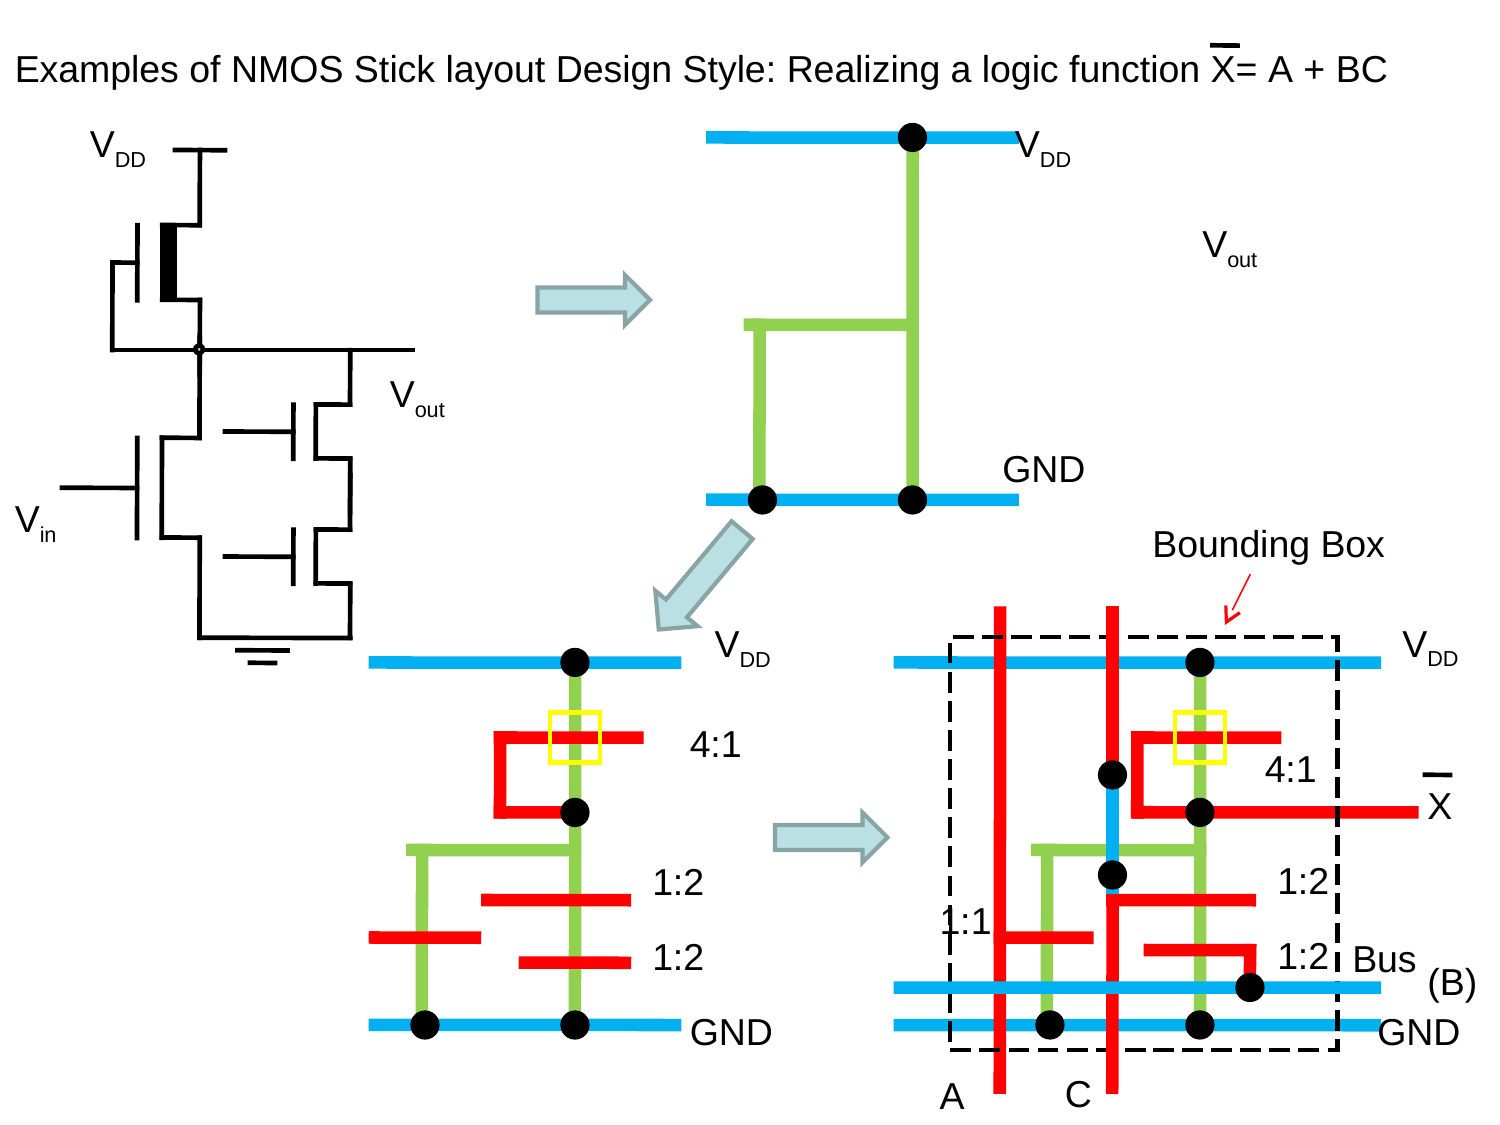

Examples of NMOS Stick layout Design Style: Realizing a logic function X= A + BC
VDD
VDD
GND
Vout
Vout
Vin
VDD
4:1
1:2
1:2
GND
Bounding Box
VDD
4:1
X
1:2
1:1
1:2
Bus
(B)
GND
C
A